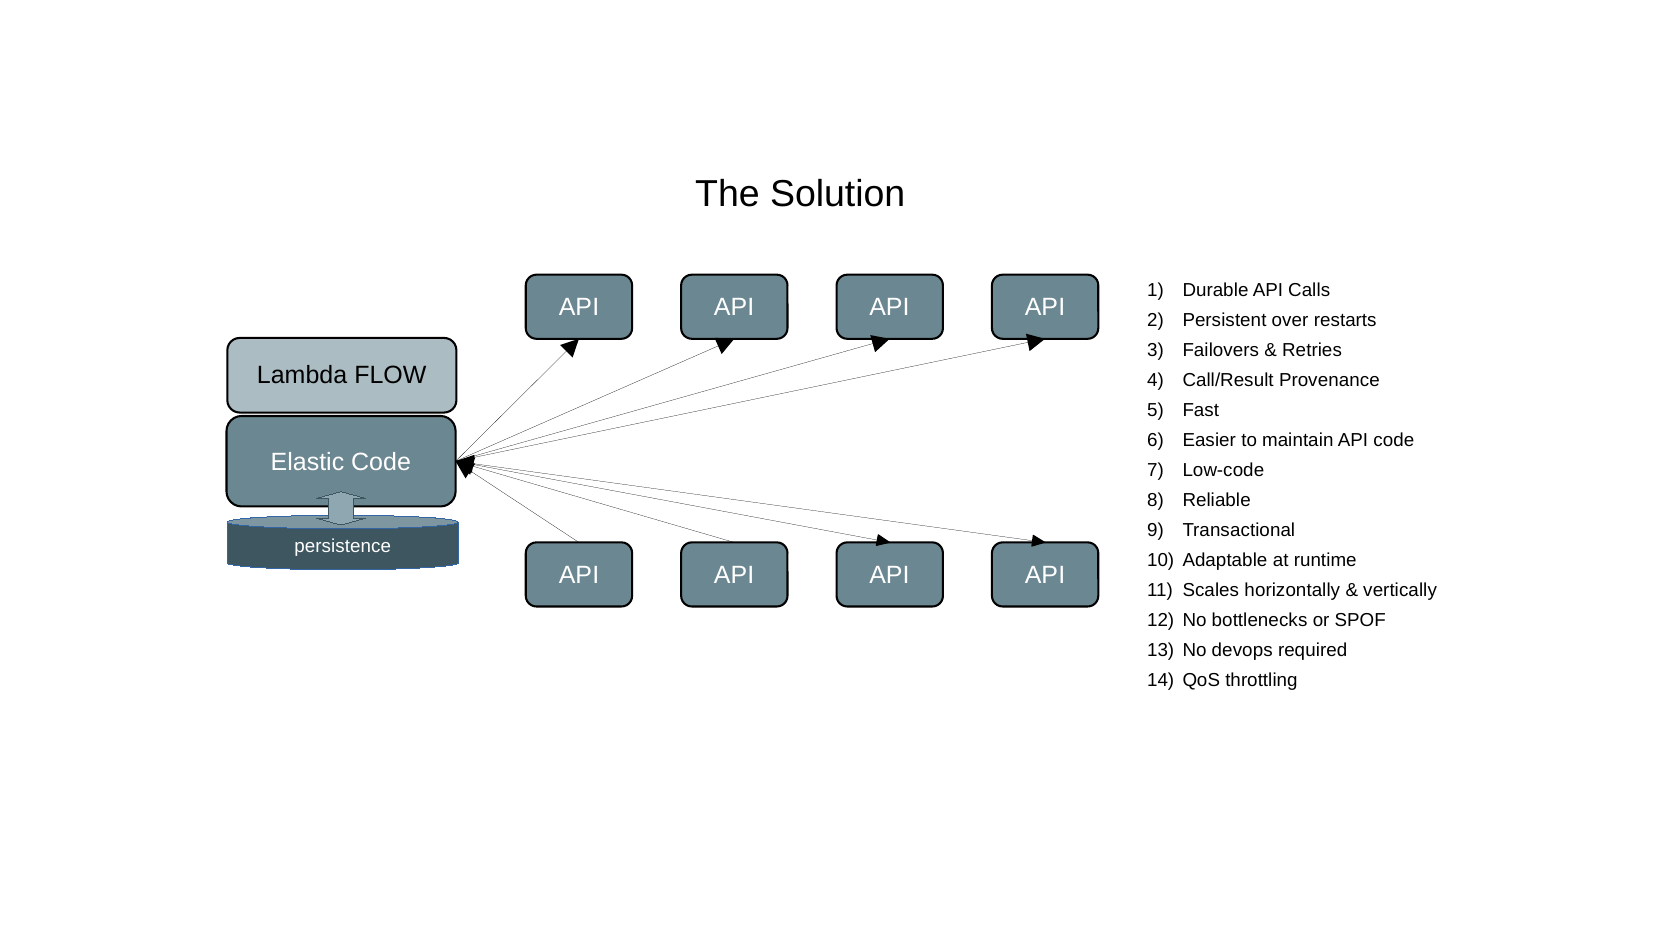

The Solution
Durable API Calls
Persistent over restarts
Failovers & Retries
Call/Result Provenance
Fast
Easier to maintain API code
Low-code
Reliable
Transactional
Adaptable at runtime
Scales horizontally & vertically
No bottlenecks or SPOF
No devops required
QoS throttling
API
API
API
API
Lambda FLOW
Elastic Code
persistence
API
API
API
API